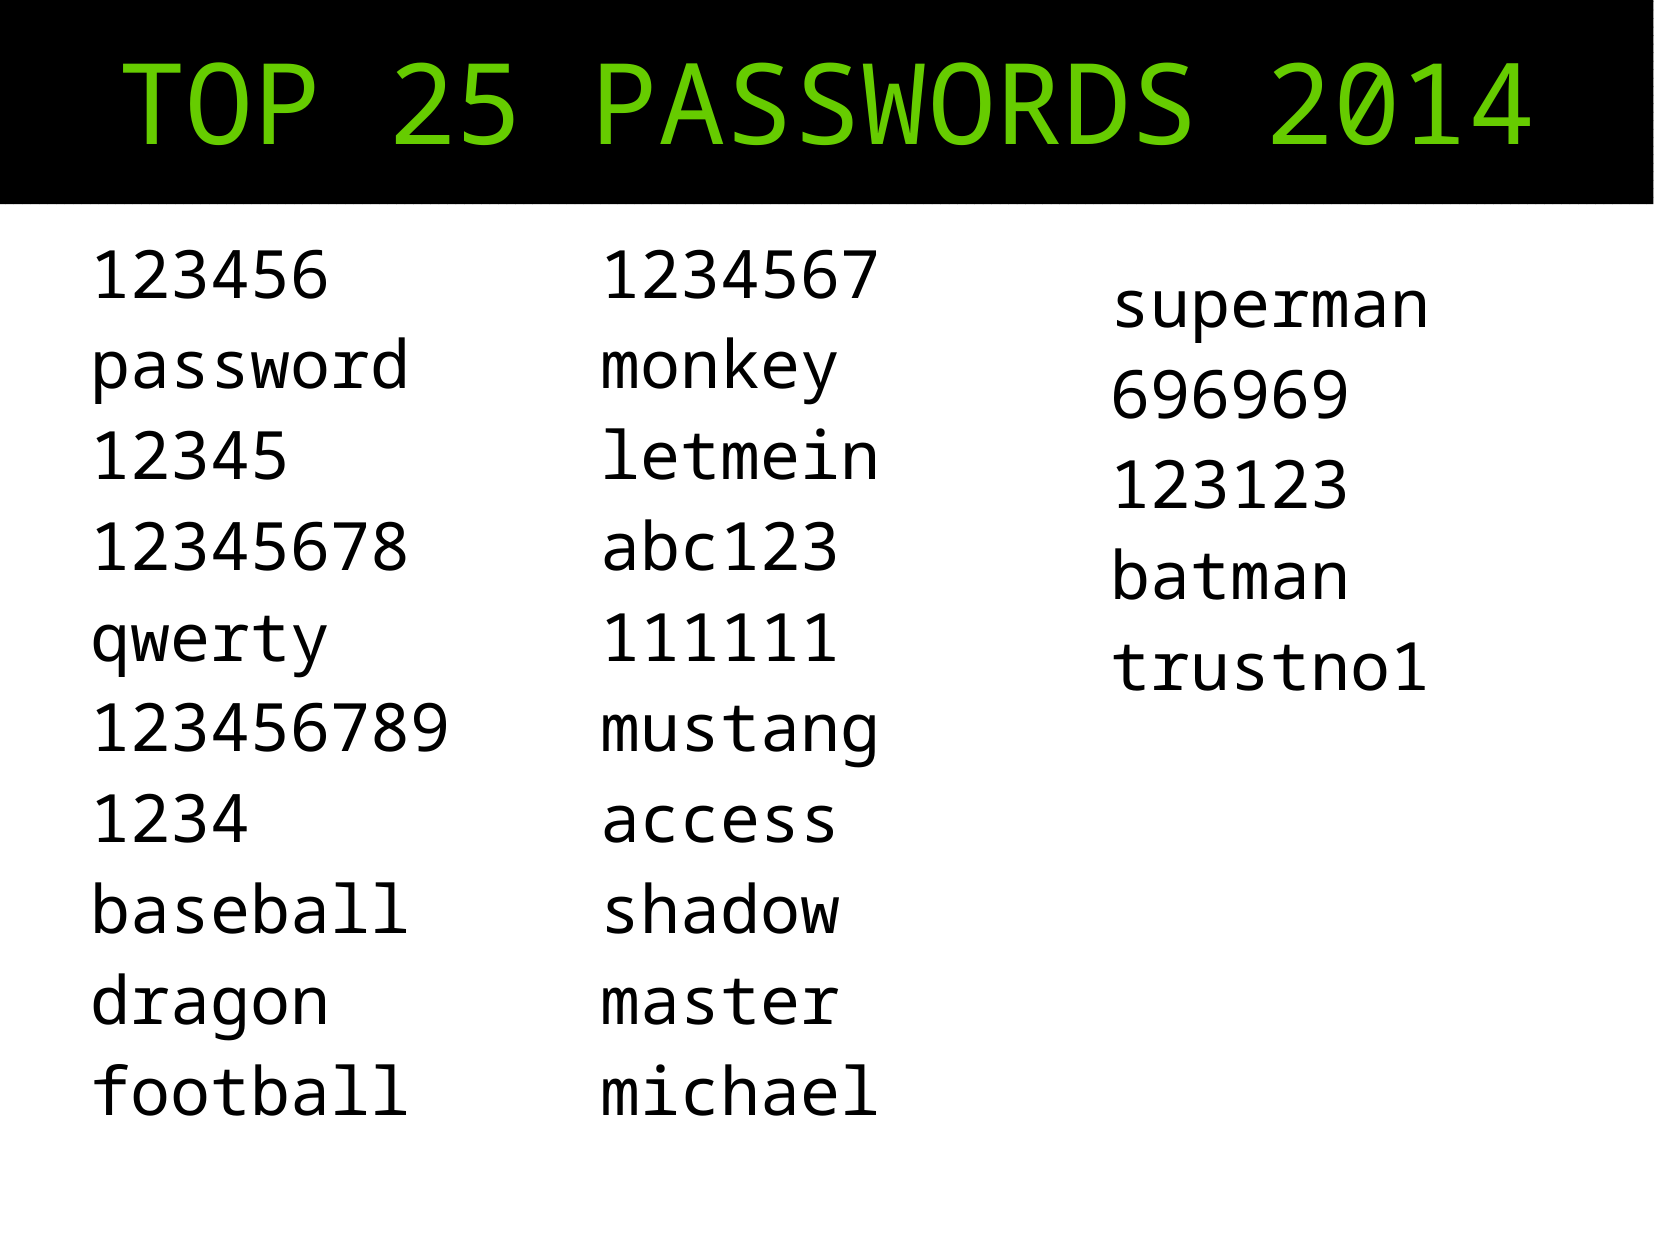

# TOP 25 PASSWORDS 2014
123456
password
12345
12345678
qwerty
123456789
1234
baseball
dragon
football
1234567
monkey
letmein
abc123
111111
mustang
access
shadow
master
michael
superman
696969
123123
batman
trustno1